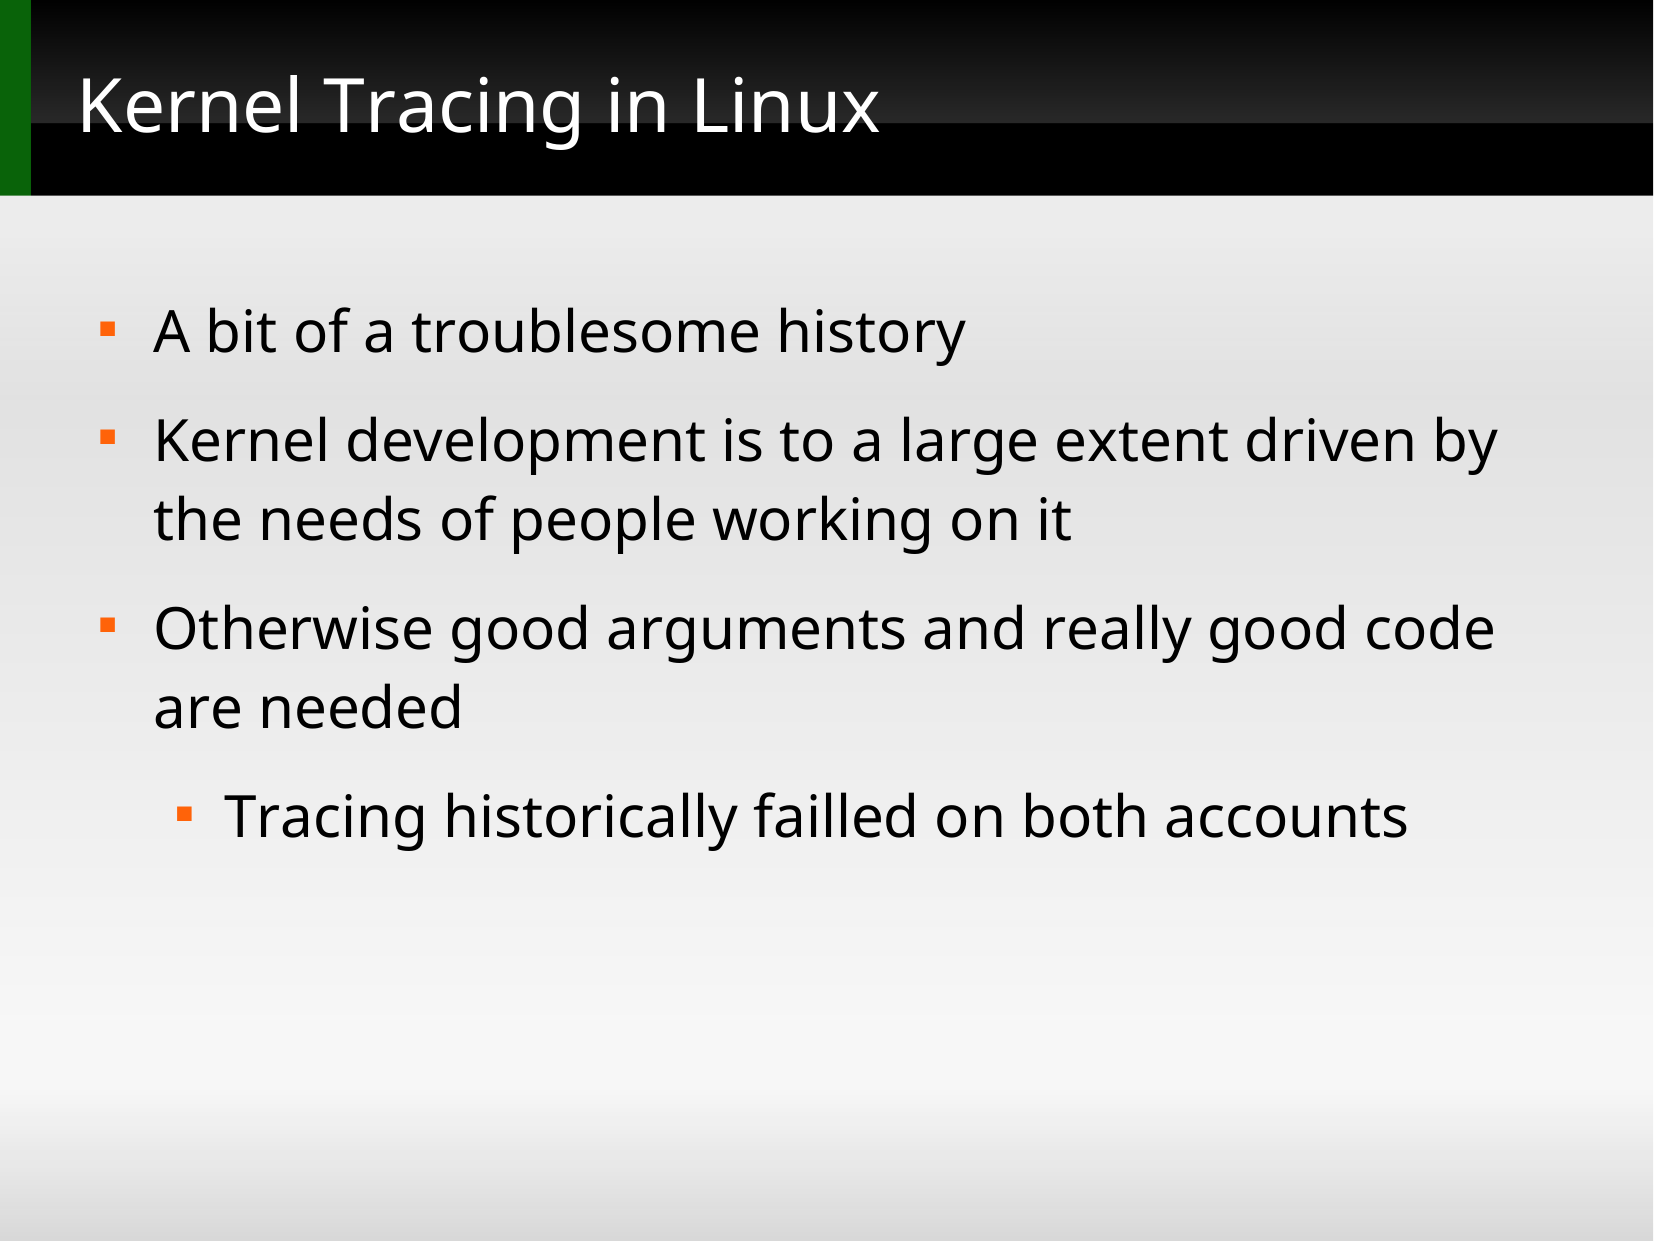

# Kernel Tracing in Linux
A bit of a troublesome history
Kernel development is to a large extent driven by the needs of people working on it
Otherwise good arguments and really good code are needed
Tracing historically failled on both accounts